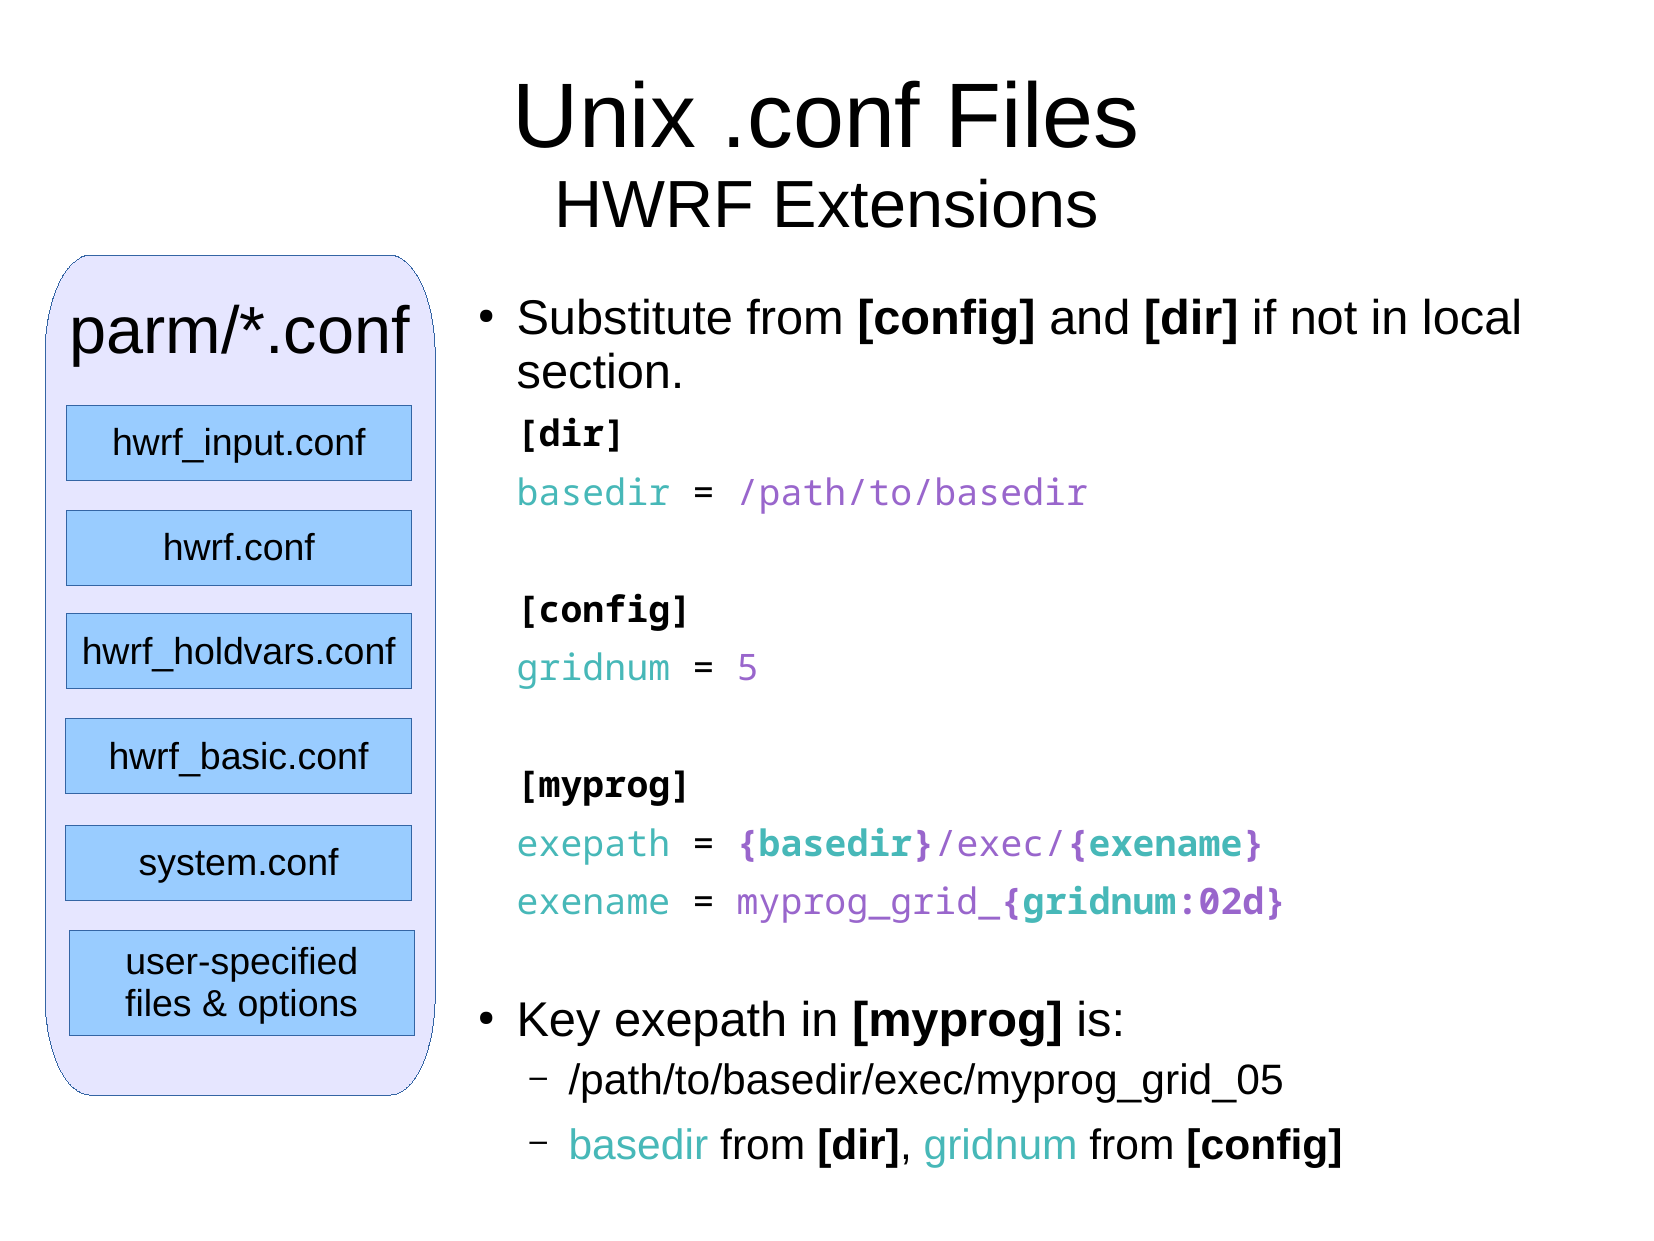

# Unix .conf Files HWRF Extensions
parm/*.conf
Substitute from [config] and [dir] if not in local section.
[dir]
basedir = /path/to/basedir
[config]
gridnum = 5
[myprog]
exepath = {basedir}/exec/{exename}
exename = myprog_grid_{gridnum:02d}
Key exepath in [myprog] is:
/path/to/basedir/exec/myprog_grid_05
basedir from [dir], gridnum from [config]
hwrf_input.conf
hwrf.conf
hwrf_holdvars.conf
hwrf_basic.conf
system.conf
user-specified
files & options